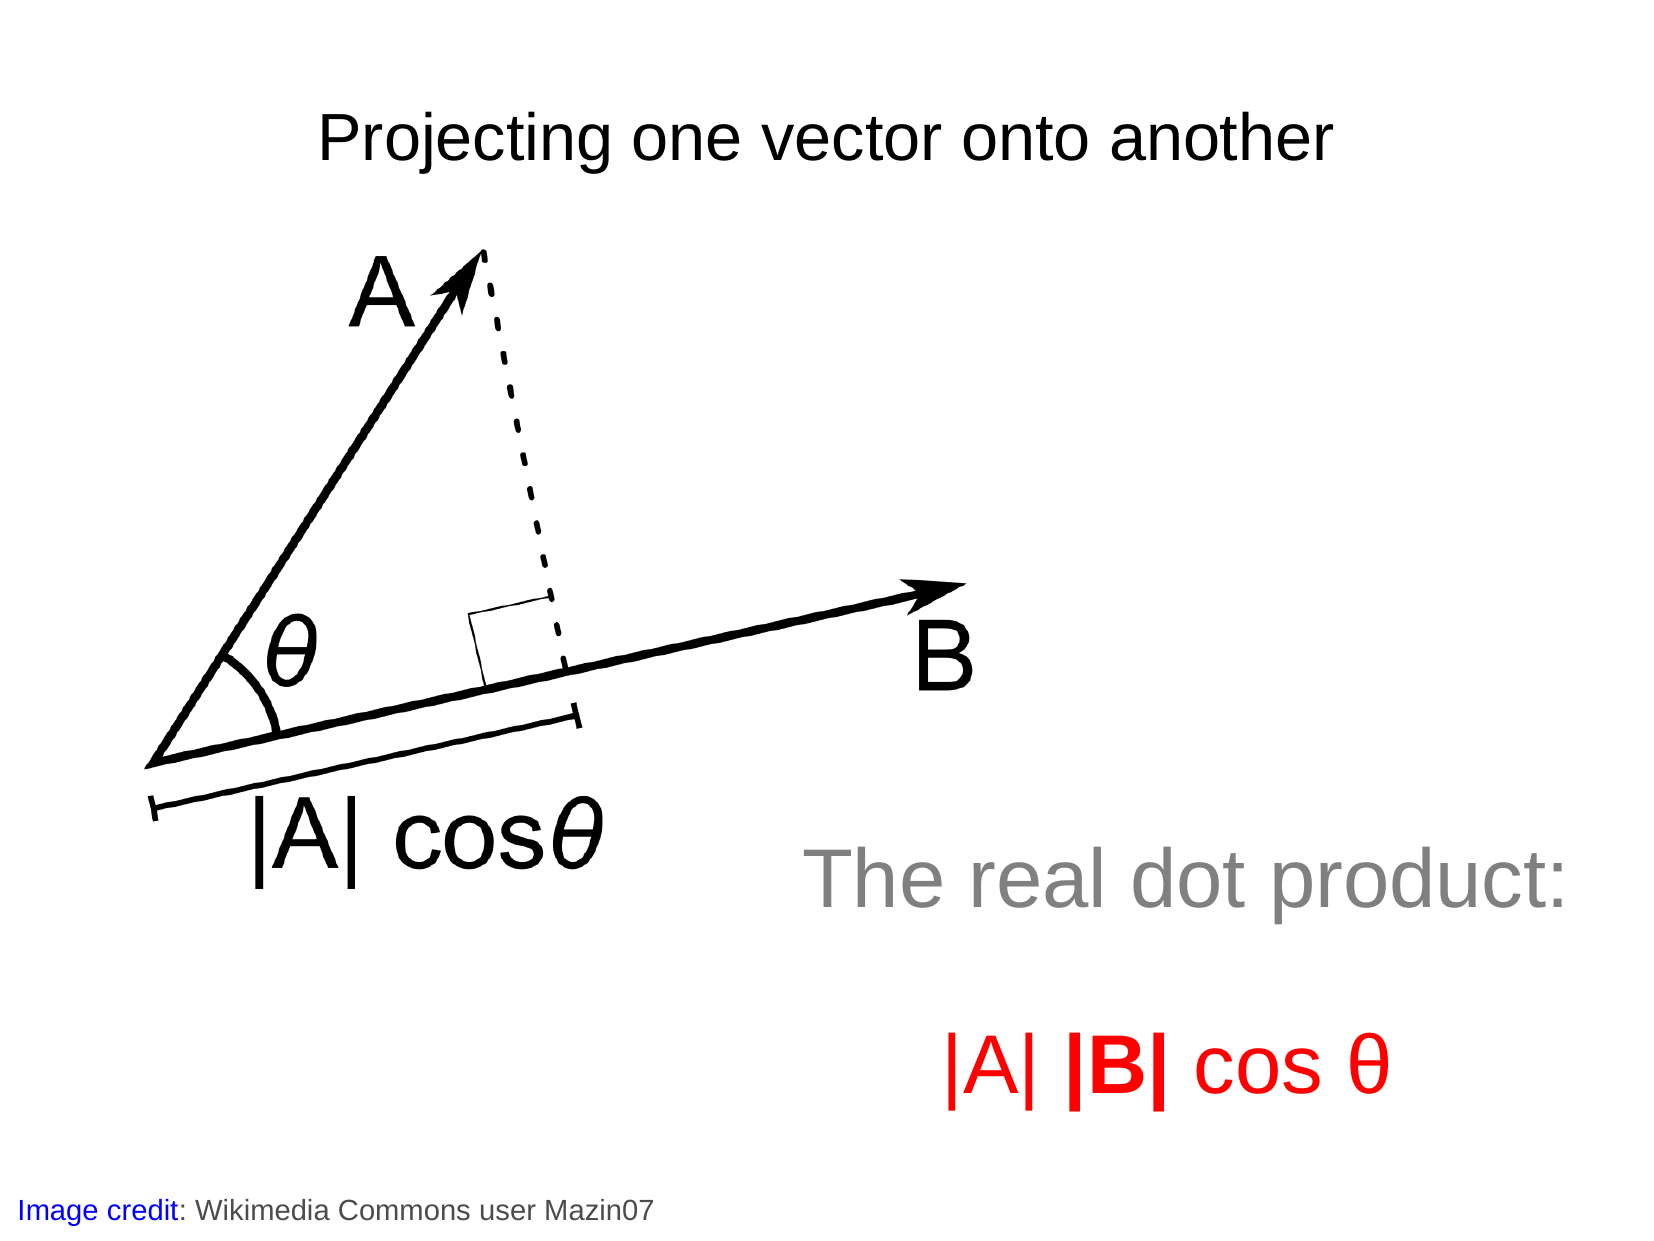

# Projecting one vector onto another
The real dot product:
 |A| |B| cos θ
Image credit: Wikimedia Commons user Mazin07